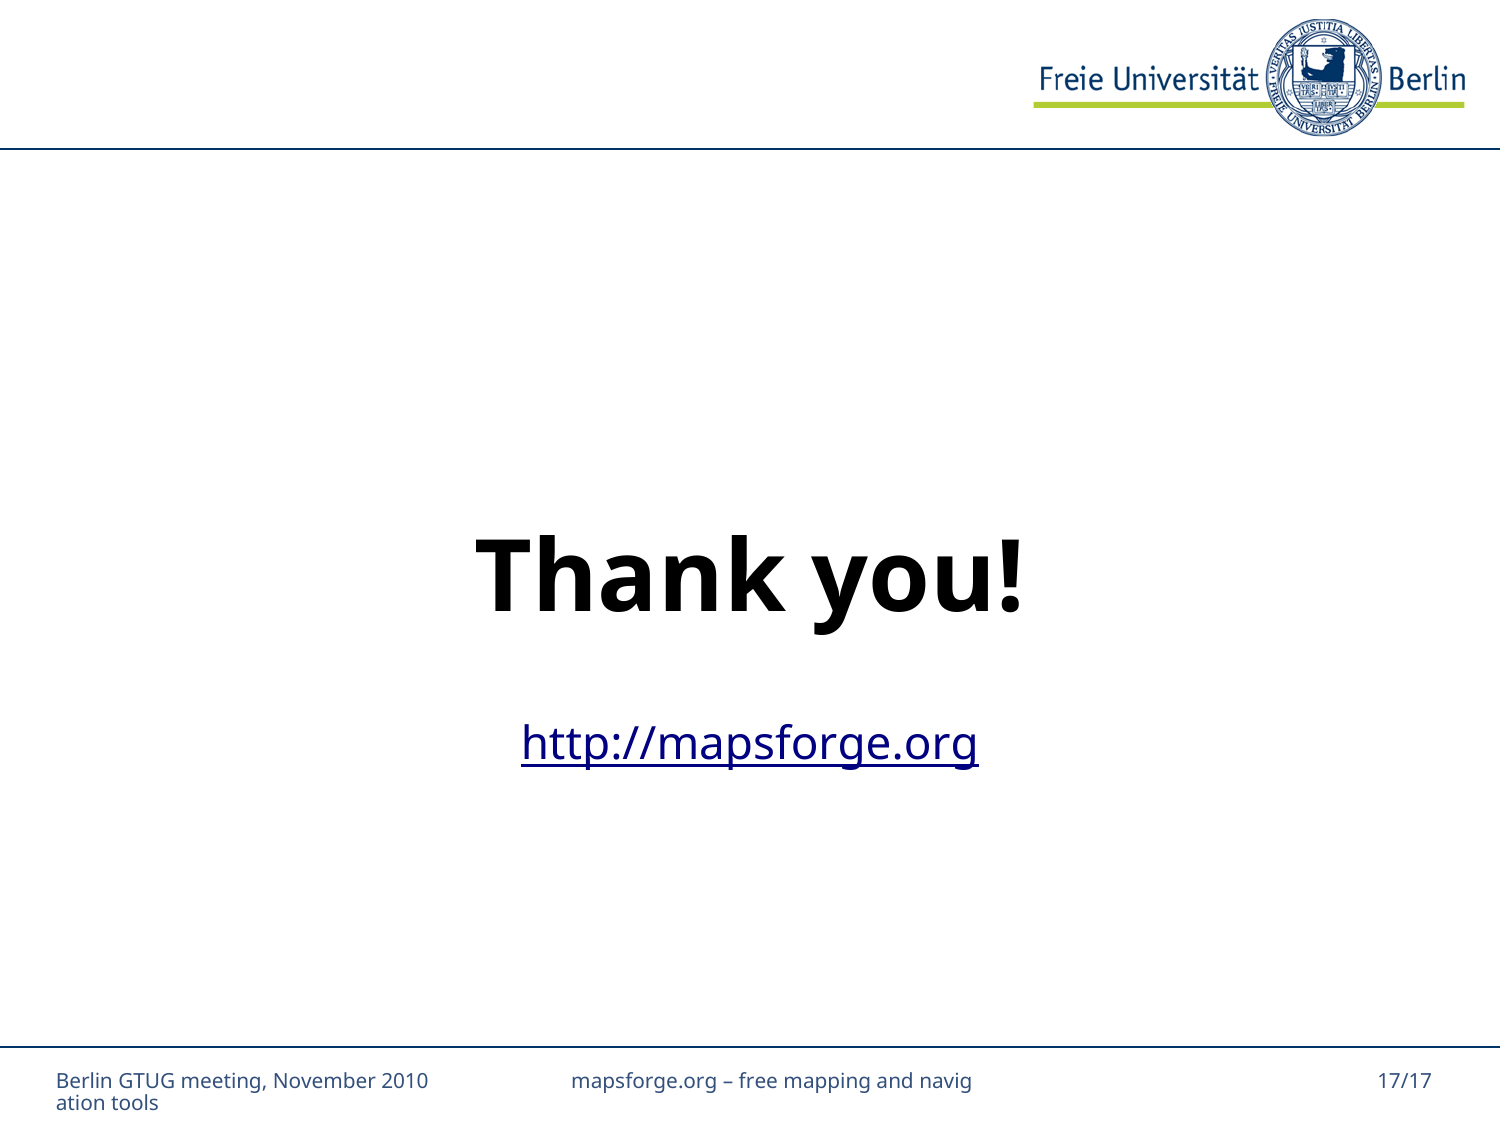

#
Thank you!
http://mapsforge.org
Berlin GTUG meeting, November 2010 mapsforge.org – free mapping and navigation tools
17